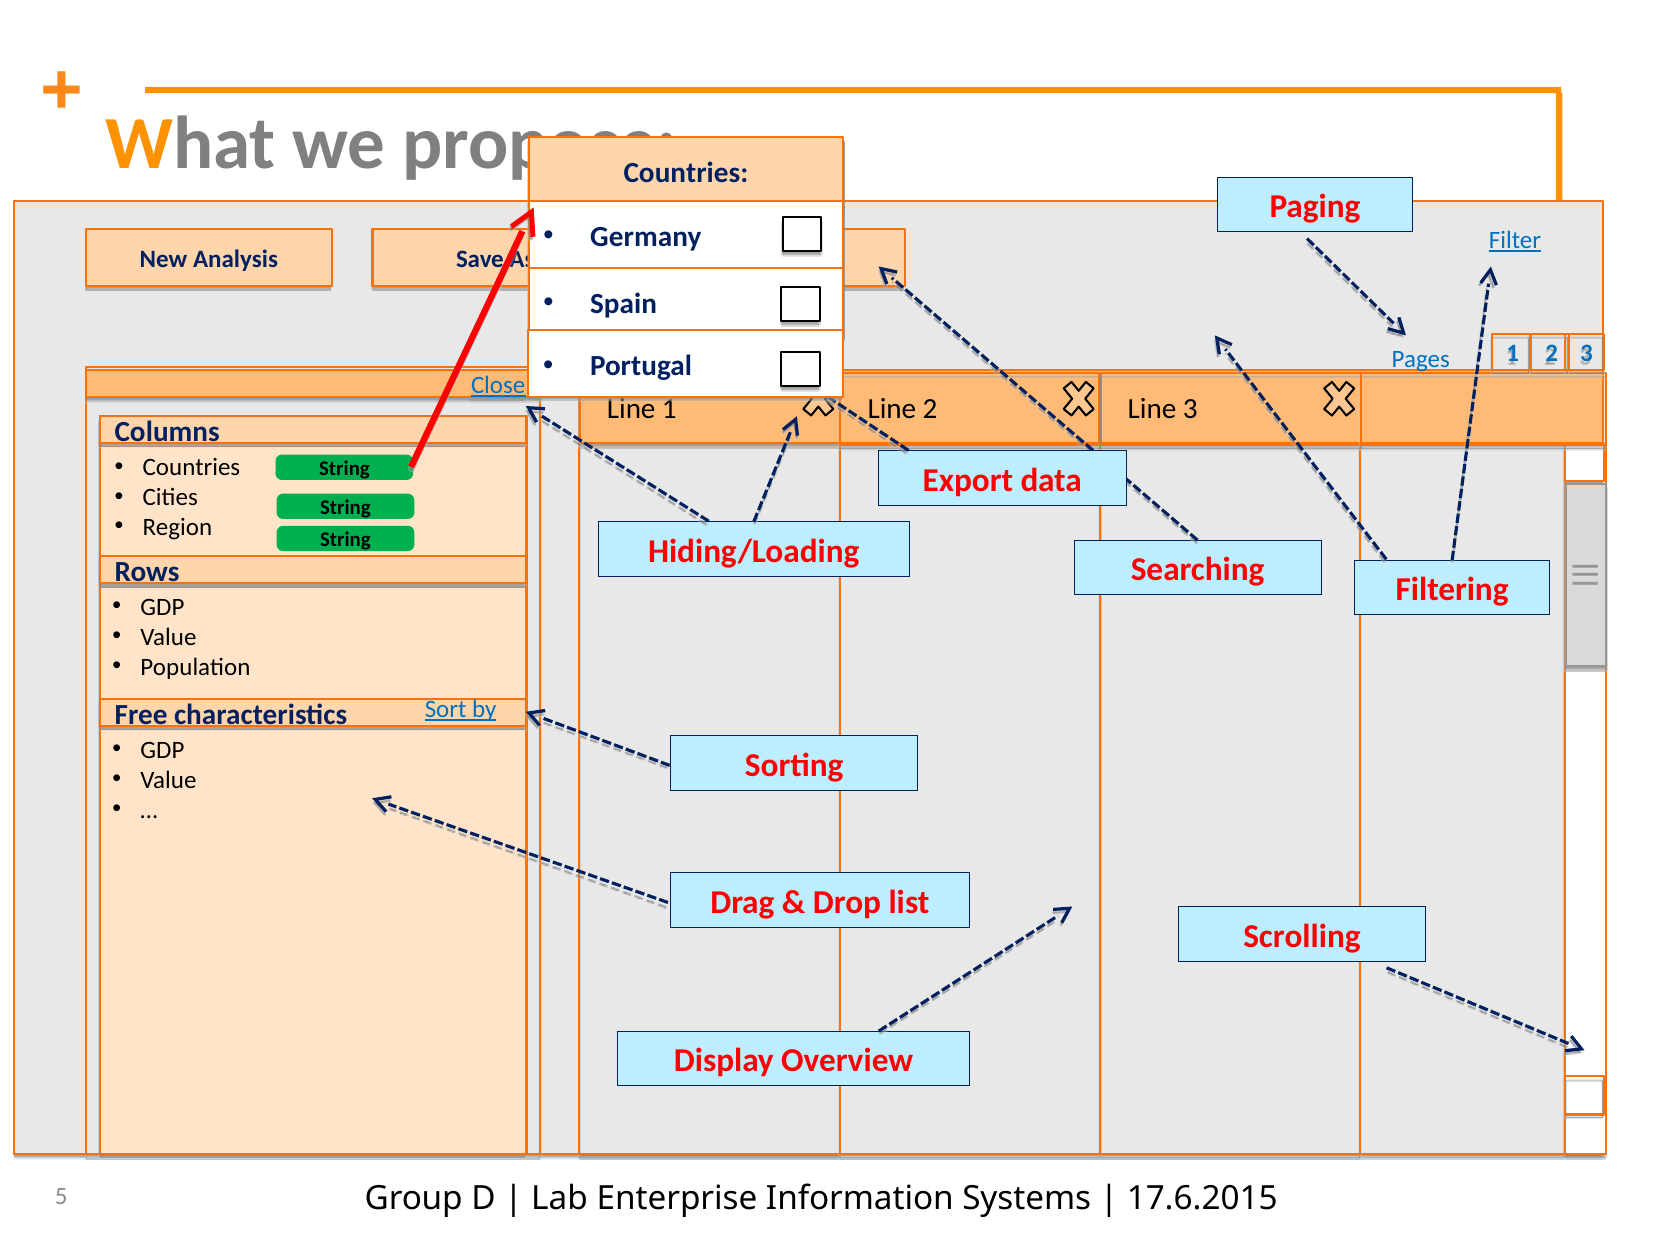

# What we propose:
Countries:
Germany
Spain
Portugal
Paging
Filter
New Analysis
Save As
Search
1
2
3
Pages
Close
Line 1
Line 2
Line 3
Columns
Countries
Cities
Region
Export data
String
String
Hiding/Loading
String
Searching
lll
Rows
Filtering
GDP
Value
Population
Sort by
Free characteristics
GDP
Value
…
Sorting
Drag & Drop list
Scrolling
Display Overview
Group D | Lab Enterprise Information Systems | 17.6.2015